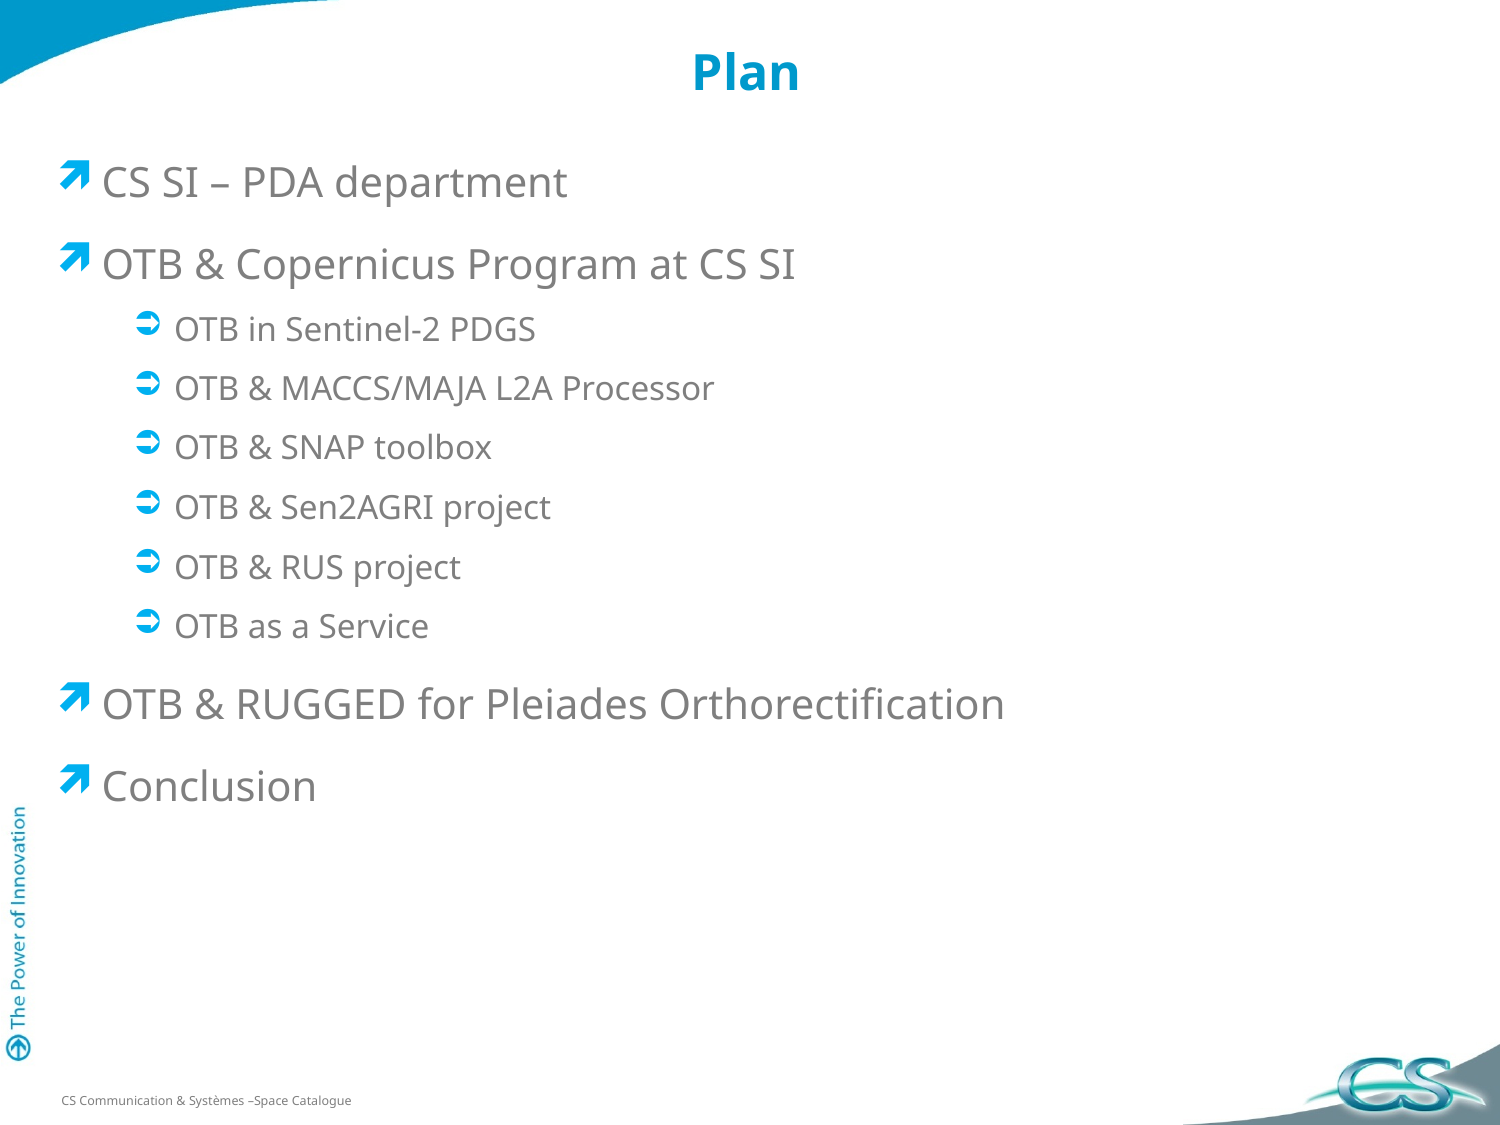

# Plan
CS SI – PDA department
OTB & Copernicus Program at CS SI
OTB in Sentinel-2 PDGS
OTB & MACCS/MAJA L2A Processor
OTB & SNAP toolbox
OTB & Sen2AGRI project
OTB & RUS project
OTB as a Service
OTB & RUGGED for Pleiades Orthorectification
Conclusion